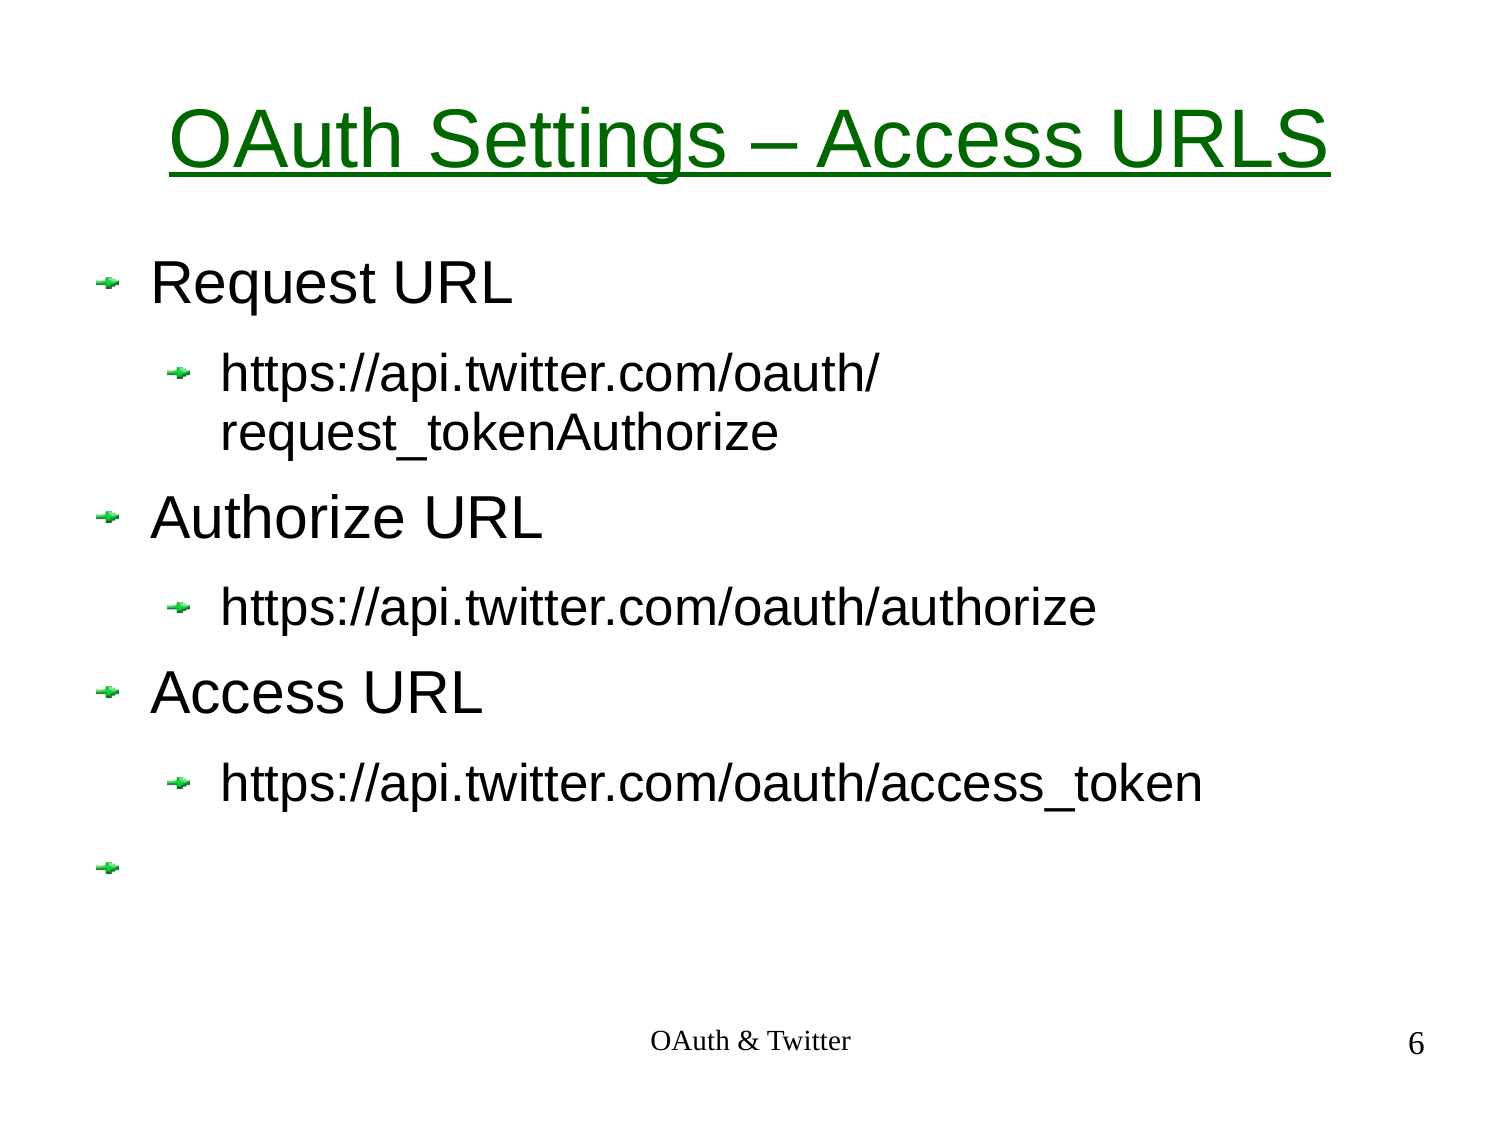

# OAuth Settings – Access URLS
Request URL
https://api.twitter.com/oauth/request_tokenAuthorize
Authorize URL
https://api.twitter.com/oauth/authorize
Access URL
https://api.twitter.com/oauth/access_token
OAuth & Twitter
6